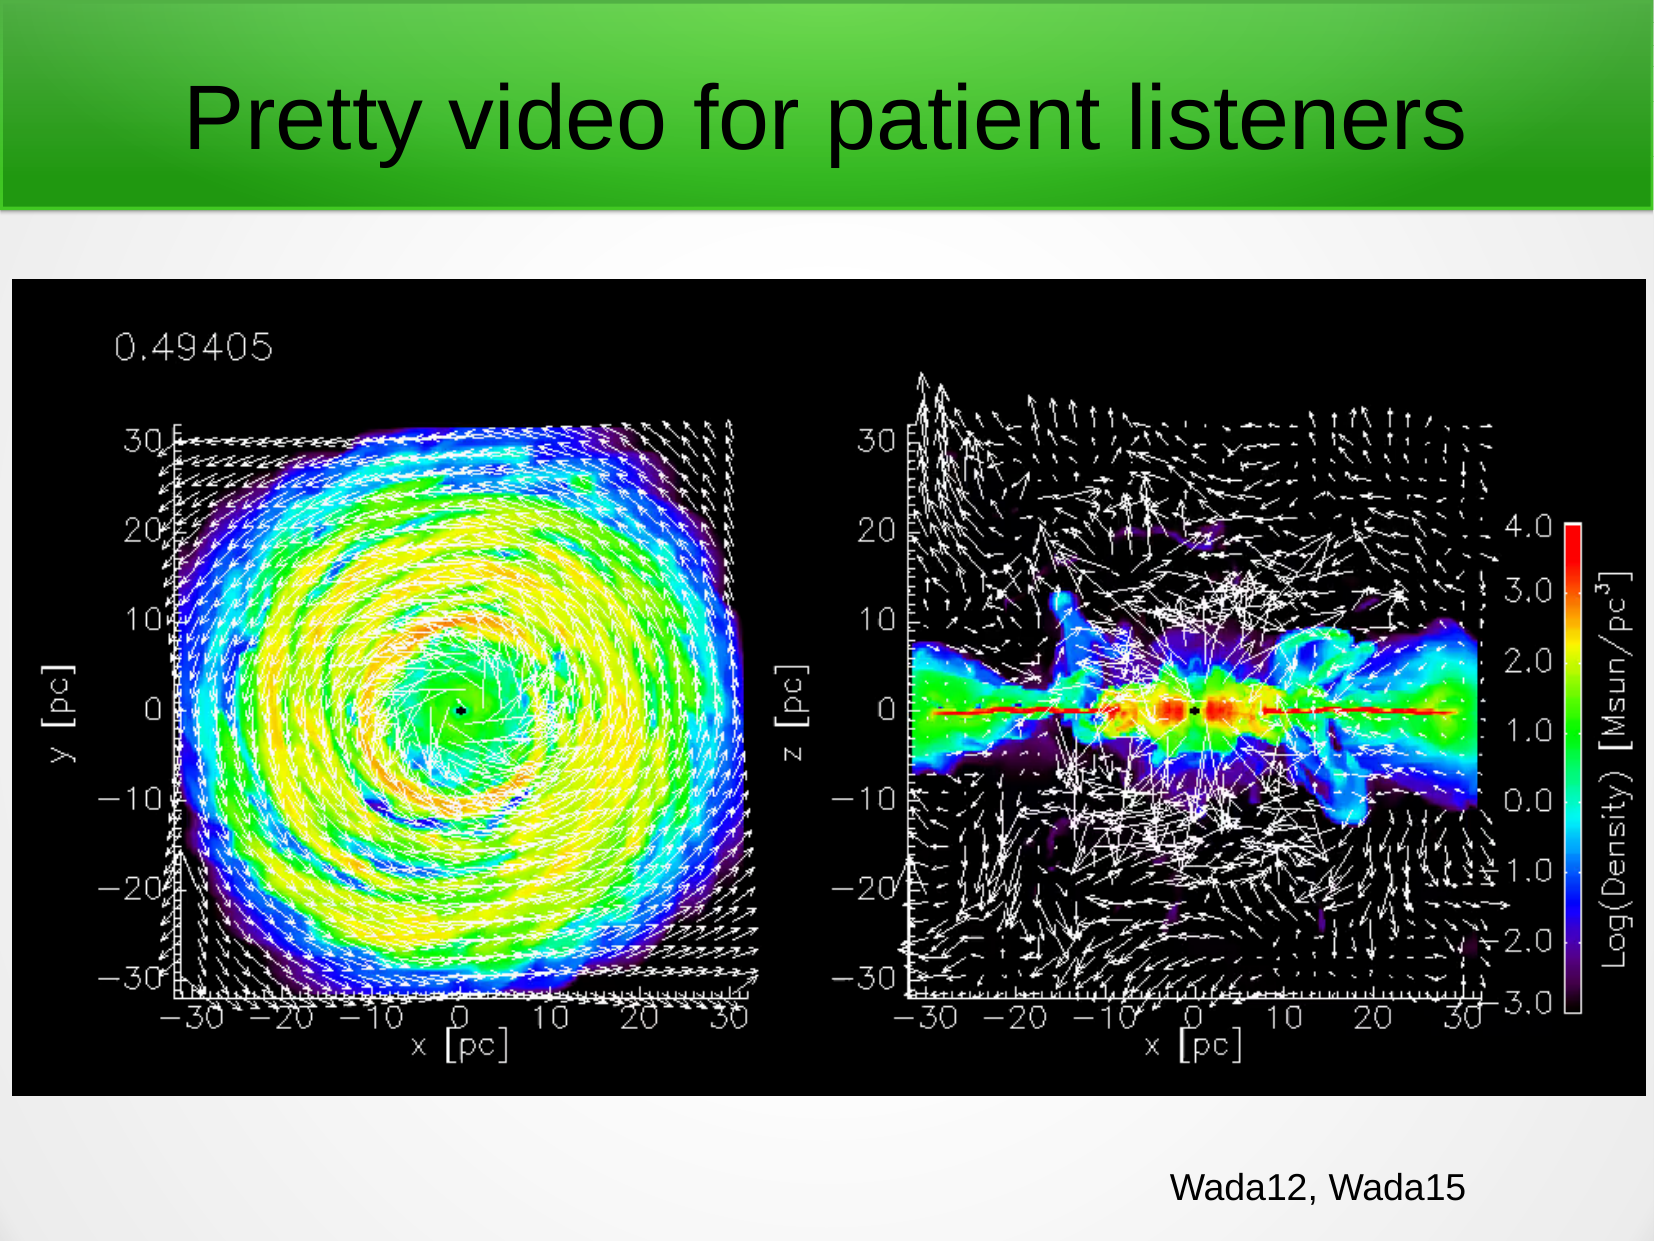

# Pretty video for patient listeners
Wada12, Wada15